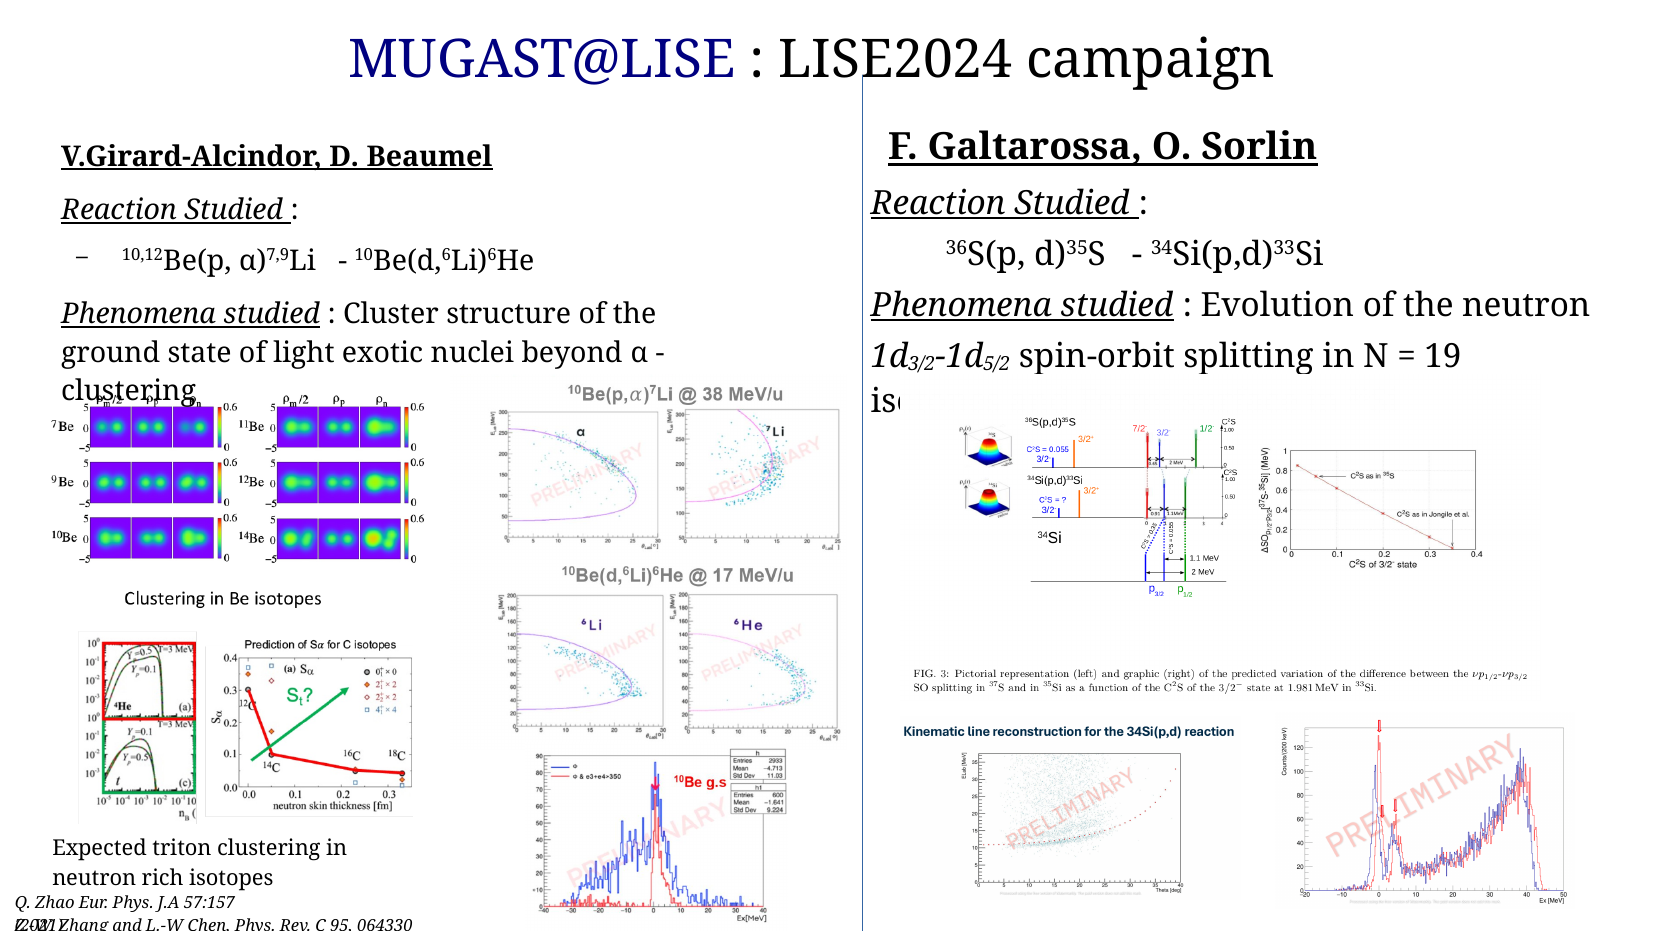

# MUGAST@LISE : LISE2024 campaign
F. Galtarossa, O. Sorlin
V.Girard-Alcindor, D. Beaumel
Reaction Studied :
10,12Be(p, α)7,9Li - 10Be(d,6Li)6He
Phenomena studied : Cluster structure of the ground state of light exotic nuclei beyond α - clustering
Reaction Studied :
	36S(p, d)35S - 34Si(p,d)33Si
Phenomena studied : Evolution of the neutron
1d3/2-1d5/2 spin-orbit splitting in N = 19 isotones and Fermi surface in 34Si
Expected triton clustering in neutron rich isotopes
Q. Zhao Eur. Phys. J.A 57:157 (2021)
Z.-W. Zhang and L.-W Chen, Phys. Rev. C 95, 064330 (2017).